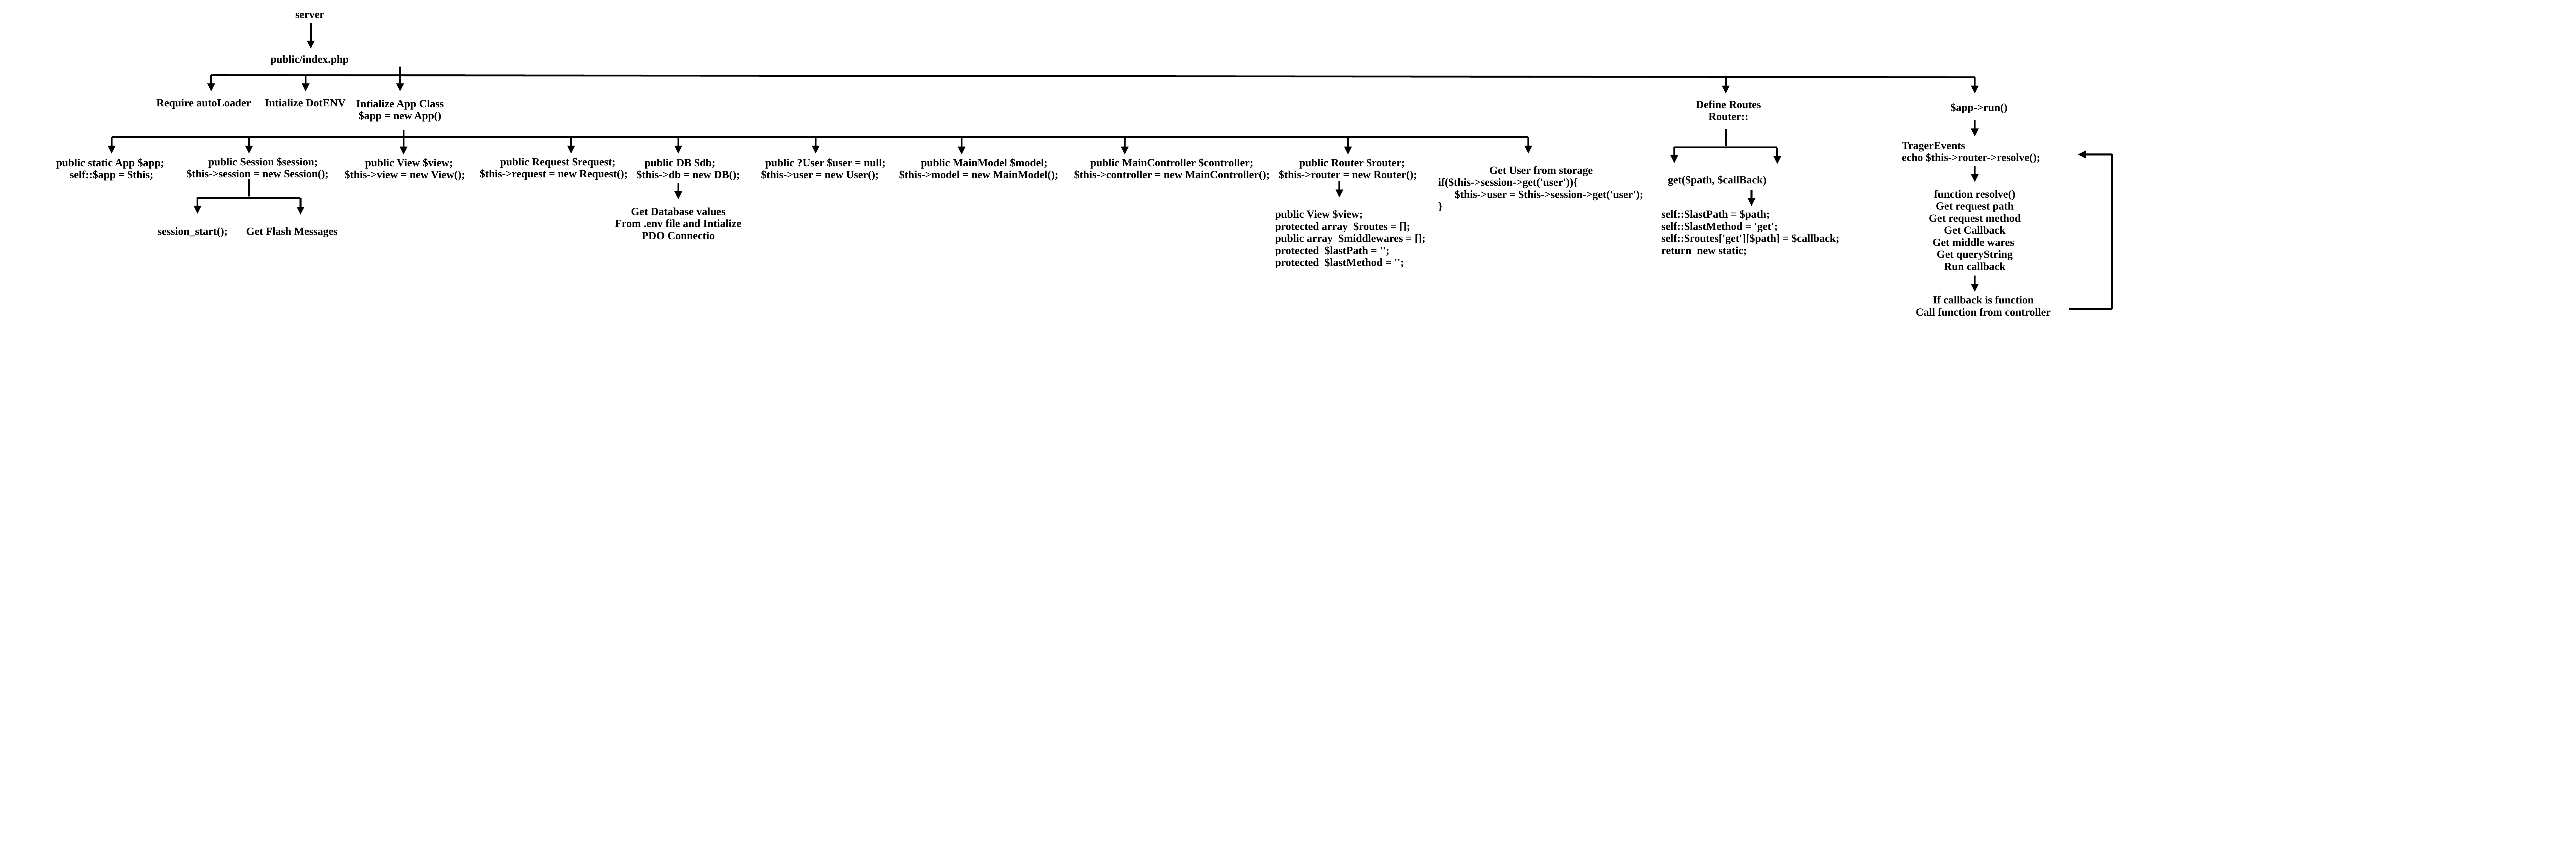

server
public/index.php
Require autoLoader
Intialize DotENV
Intialize App Class
$app = new App()
Define Routes
Router::
$app->run()
TragerEvents
echo $this->router->resolve();
 public Session $session;
$this->session = new Session();
 public Request $request;
$this->request = new Request();
public static App $app;
self::$app = $this;
 public View $view;
 $this->view = new View();
 public ?User $user = null;
$this->user = new User();
 public MainModel $model;
$this->model = new MainModel();
public MainController $controller;
$this->controller = new MainController();
 public Router $router;
$this->router = new Router();
 public DB $db;
 $this->db = new DB();
Get User from storage
if($this->session->get('user')){
 $this->user = $this->session->get('user');
}
get($path, $callBack)
function resolve()
Get request path
Get request method
Get Callback
Get middle wares
Get queryString
Run callback
Get Database values From .env file and Intialize PDO Connectio
public View $view;
protected array $routes = [];
public array $middlewares = [];
protected $lastPath = '';
protected $lastMethod = '';
self::$lastPath = $path;
self::$lastMethod = 'get';
self::$routes['get'][$path] = $callback;
return new static;
 session_start();
Get Flash Messages
If callback is function
Call function from controller